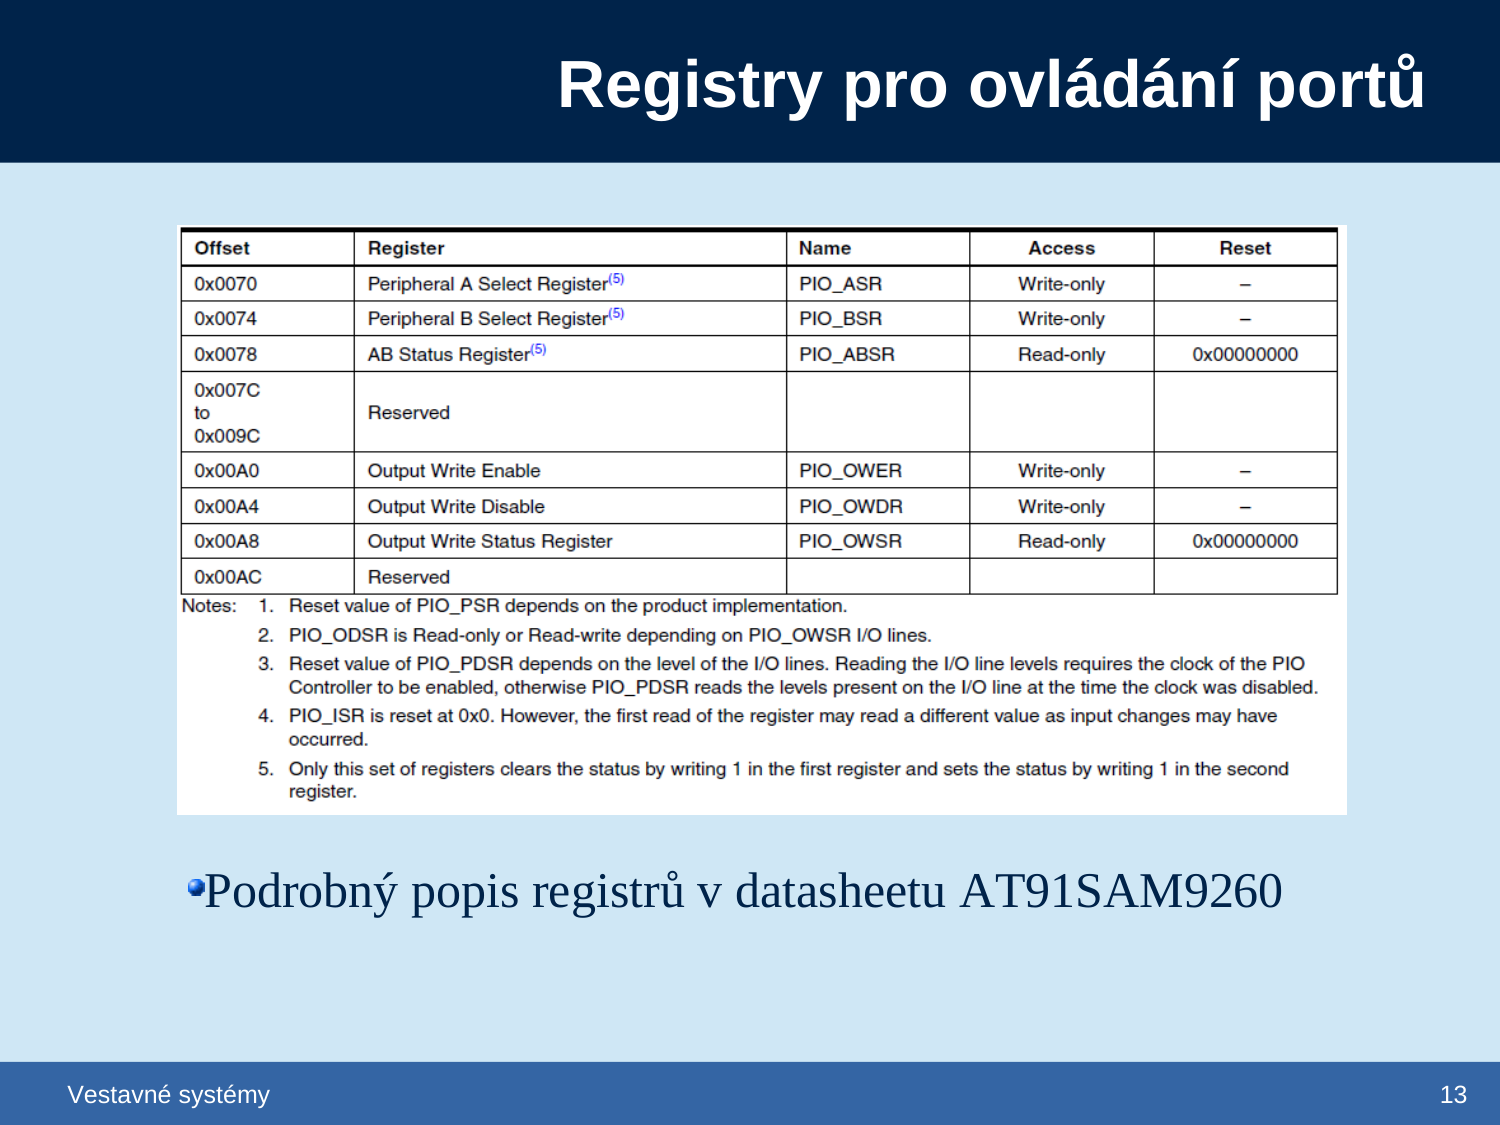

# Registry pro ovládání portů
Podrobný popis registrů v datasheetu AT91SAM9260